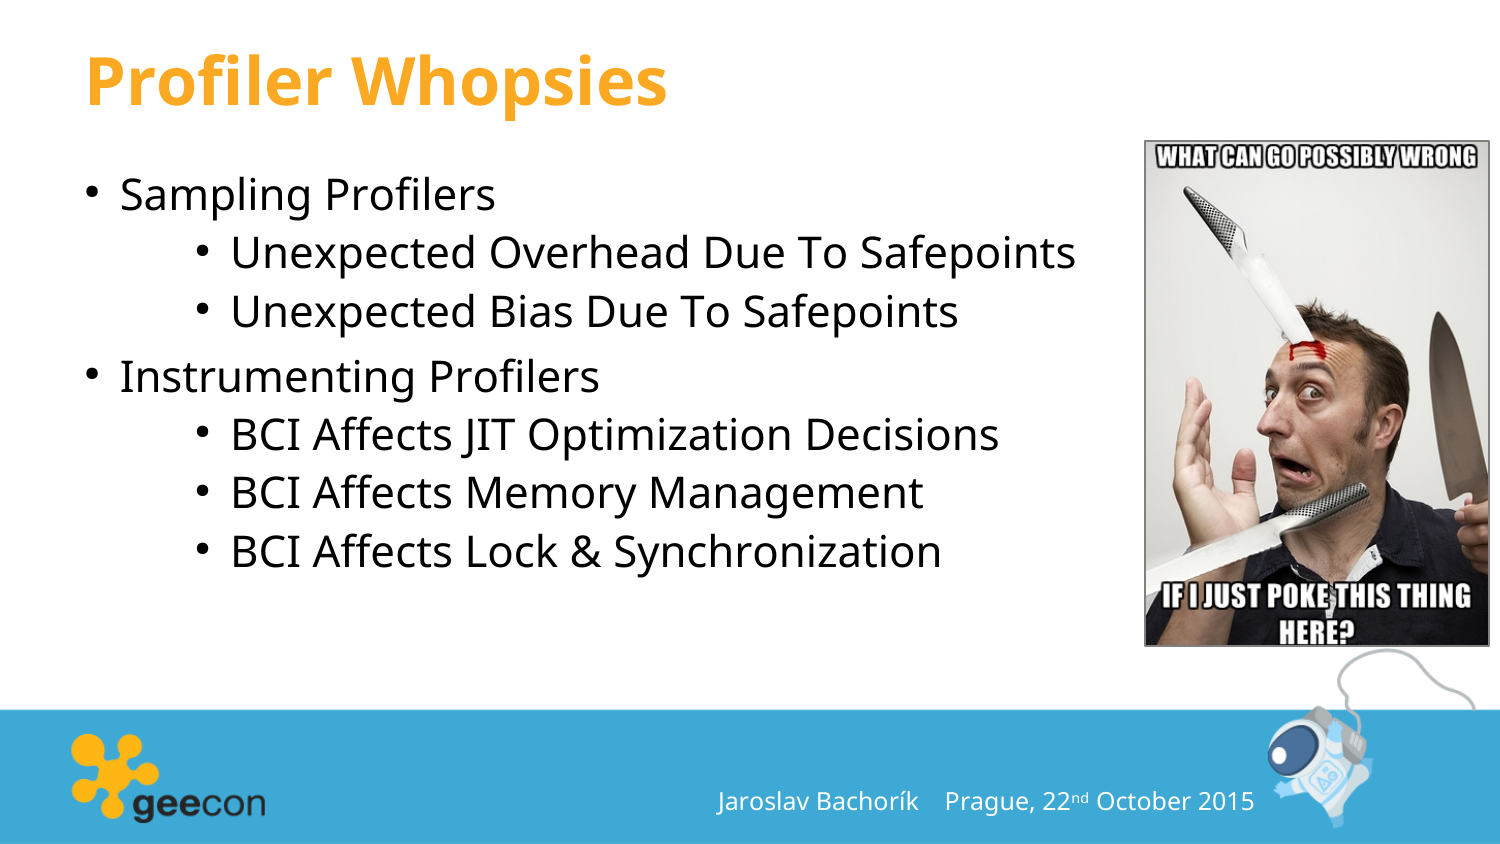

# Profiler Whopsies
Sampling Profilers
Unexpected Overhead Due To Safepoints
Unexpected Bias Due To Safepoints
Instrumenting Profilers
BCI Affects JIT Optimization Decisions
BCI Affects Memory Management
BCI Affects Lock & Synchronization
Jaroslav Bachorík Prague, 22nd October 2015